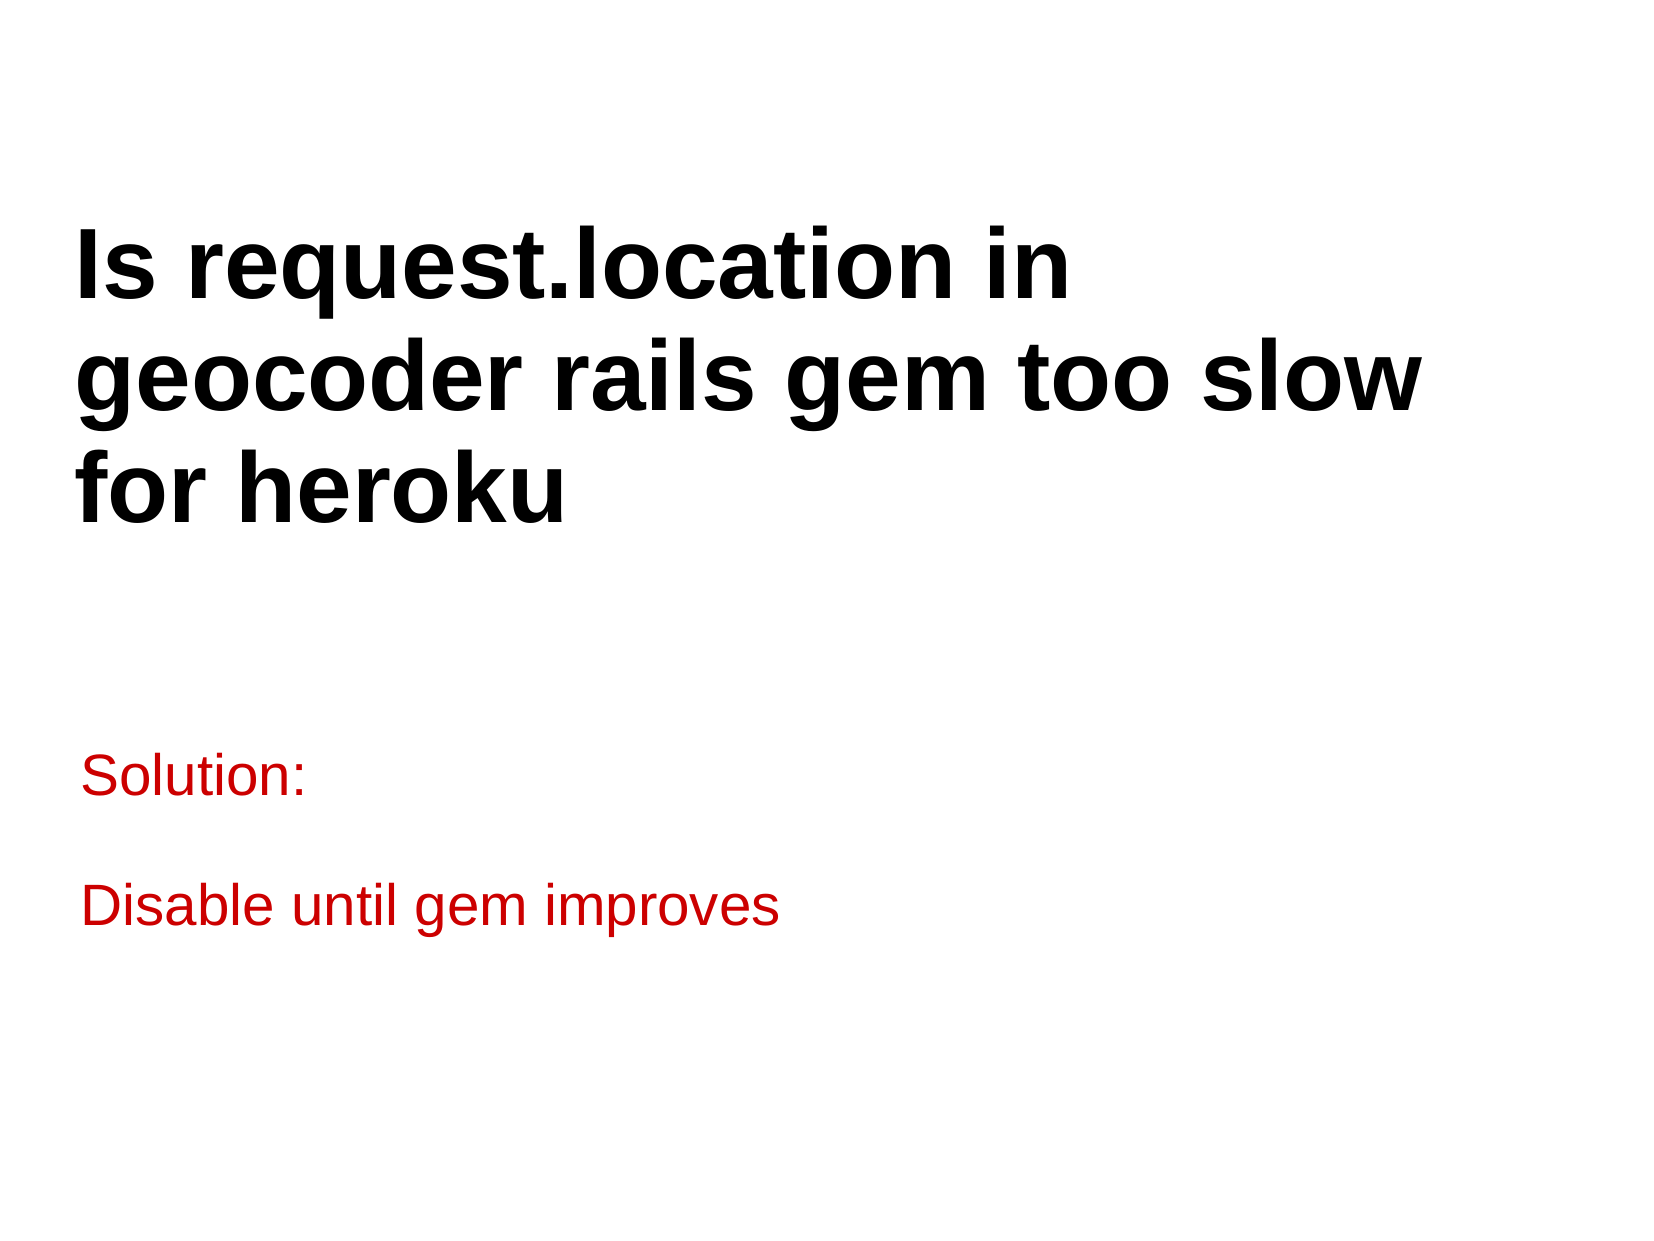

Is request.location in geocoder rails gem too slow for heroku
Solution:
Disable until gem improves